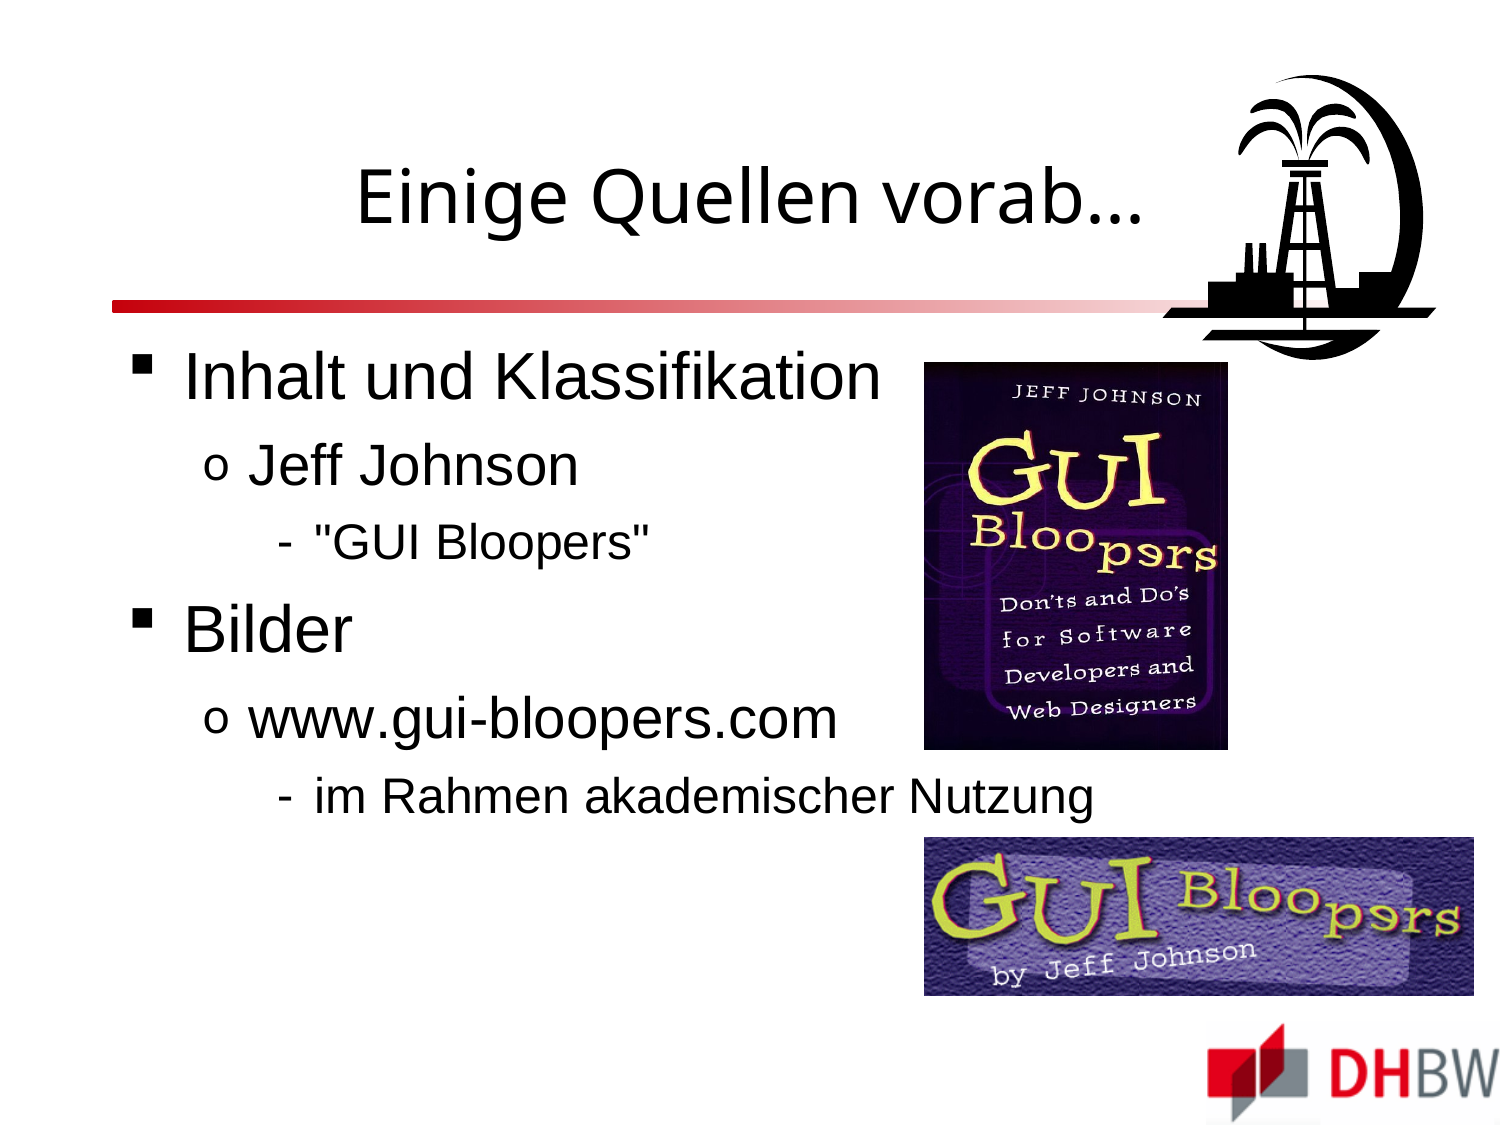

# Einige Quellen vorab...
Inhalt und Klassifikation
Jeff Johnson
"GUI Bloopers"
Bilder
www.gui-bloopers.com
im Rahmen akademischer Nutzung